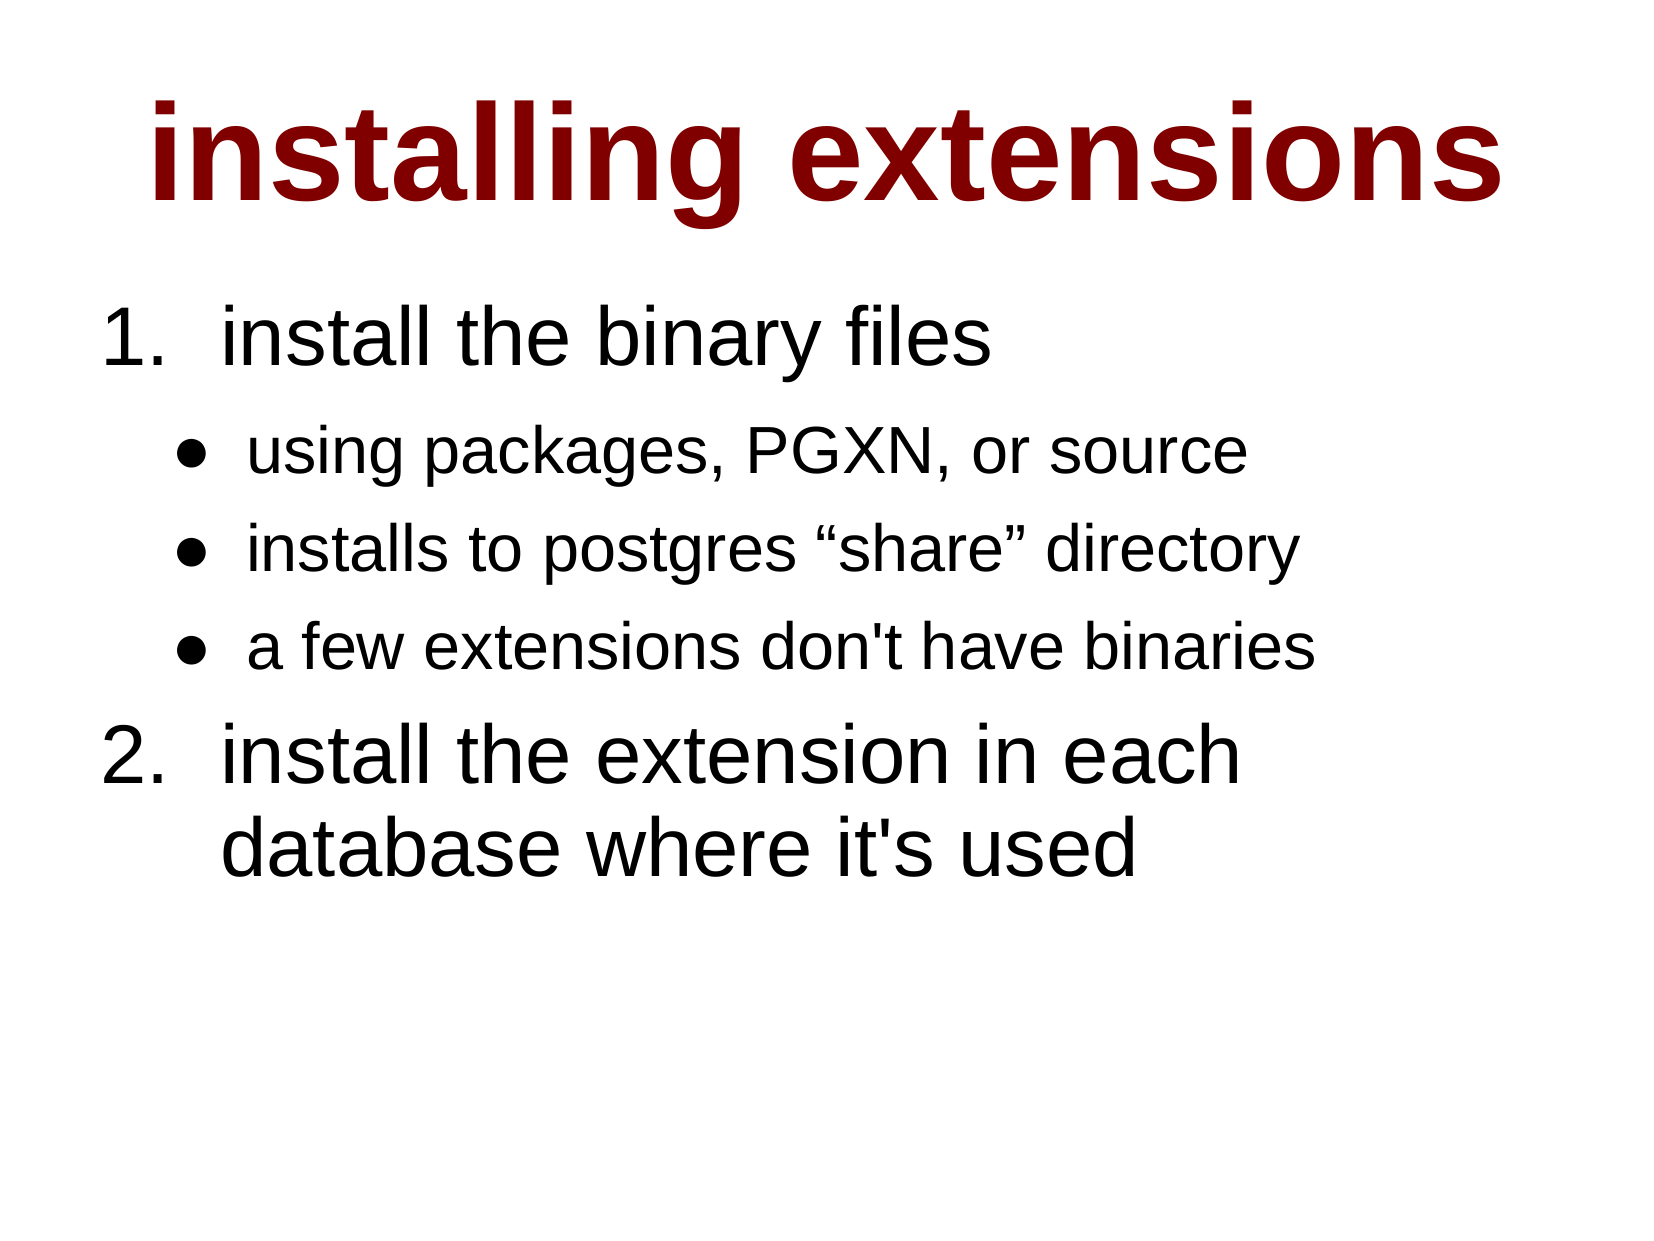

# installing extensions
install the binary files
using packages, PGXN, or source
installs to postgres “share” directory
a few extensions don't have binaries
install the extension in each database where it's used